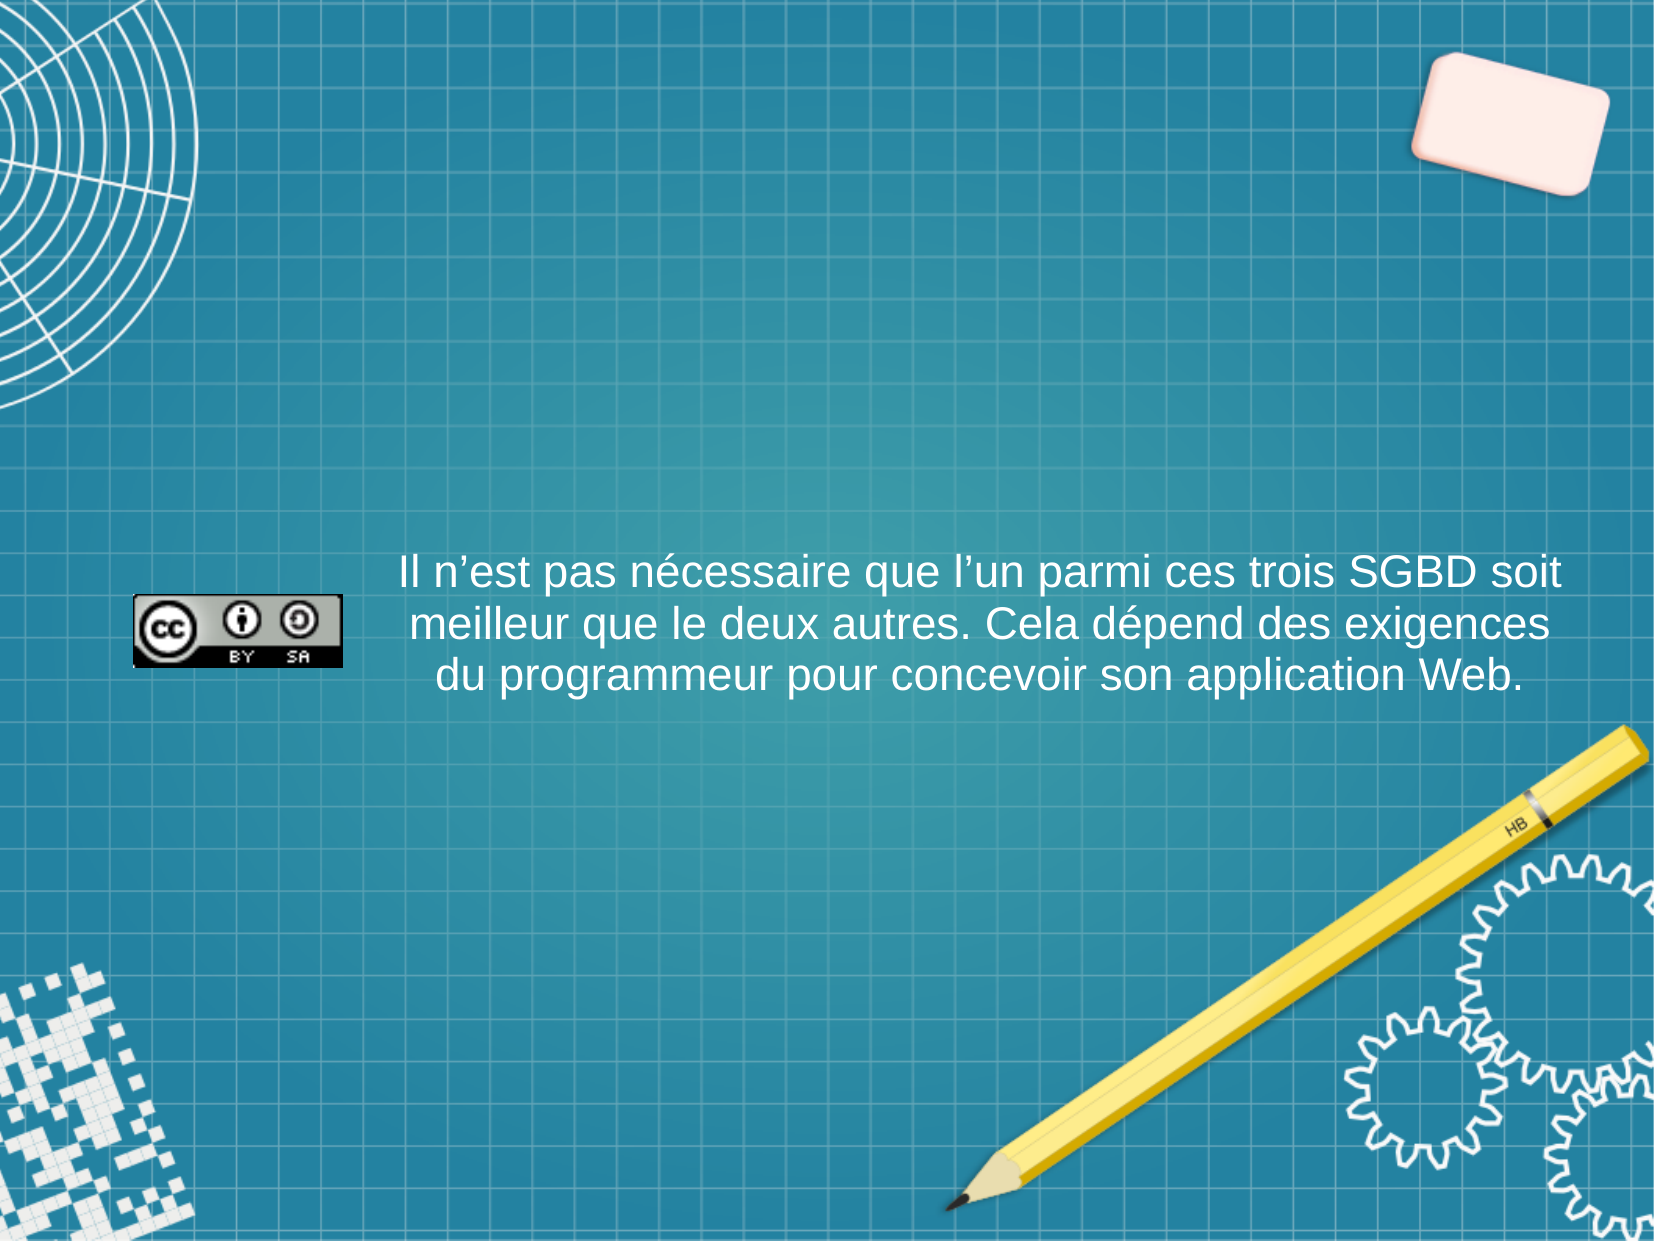

# Il n’est pas nécessaire que l’un parmi ces trois SGBD soit meilleur que le deux autres. Cela dépend des exigences du programmeur pour concevoir son application Web.